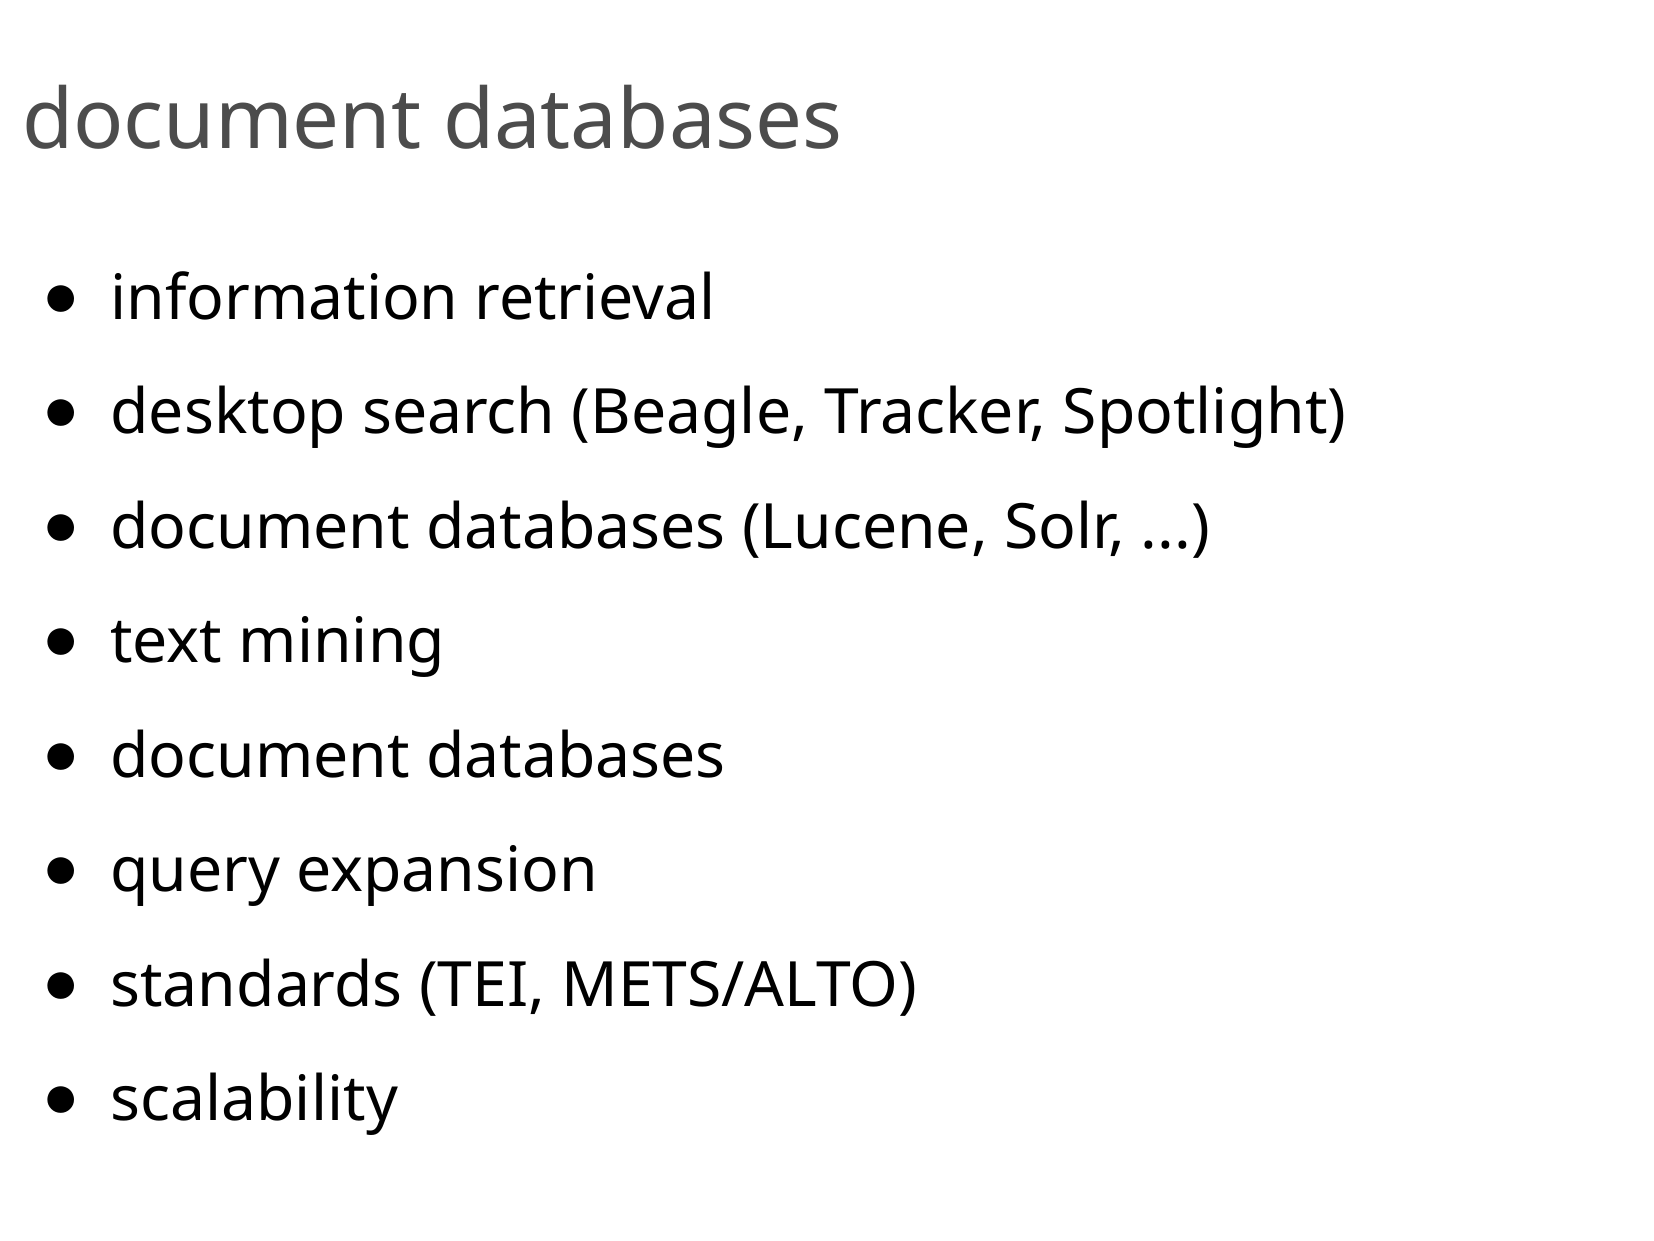

# document databases
information retrieval
desktop search (Beagle, Tracker, Spotlight)
document databases (Lucene, Solr, ...)
text mining
document databases
query expansion
standards (TEI, METS/ALTO)
scalability